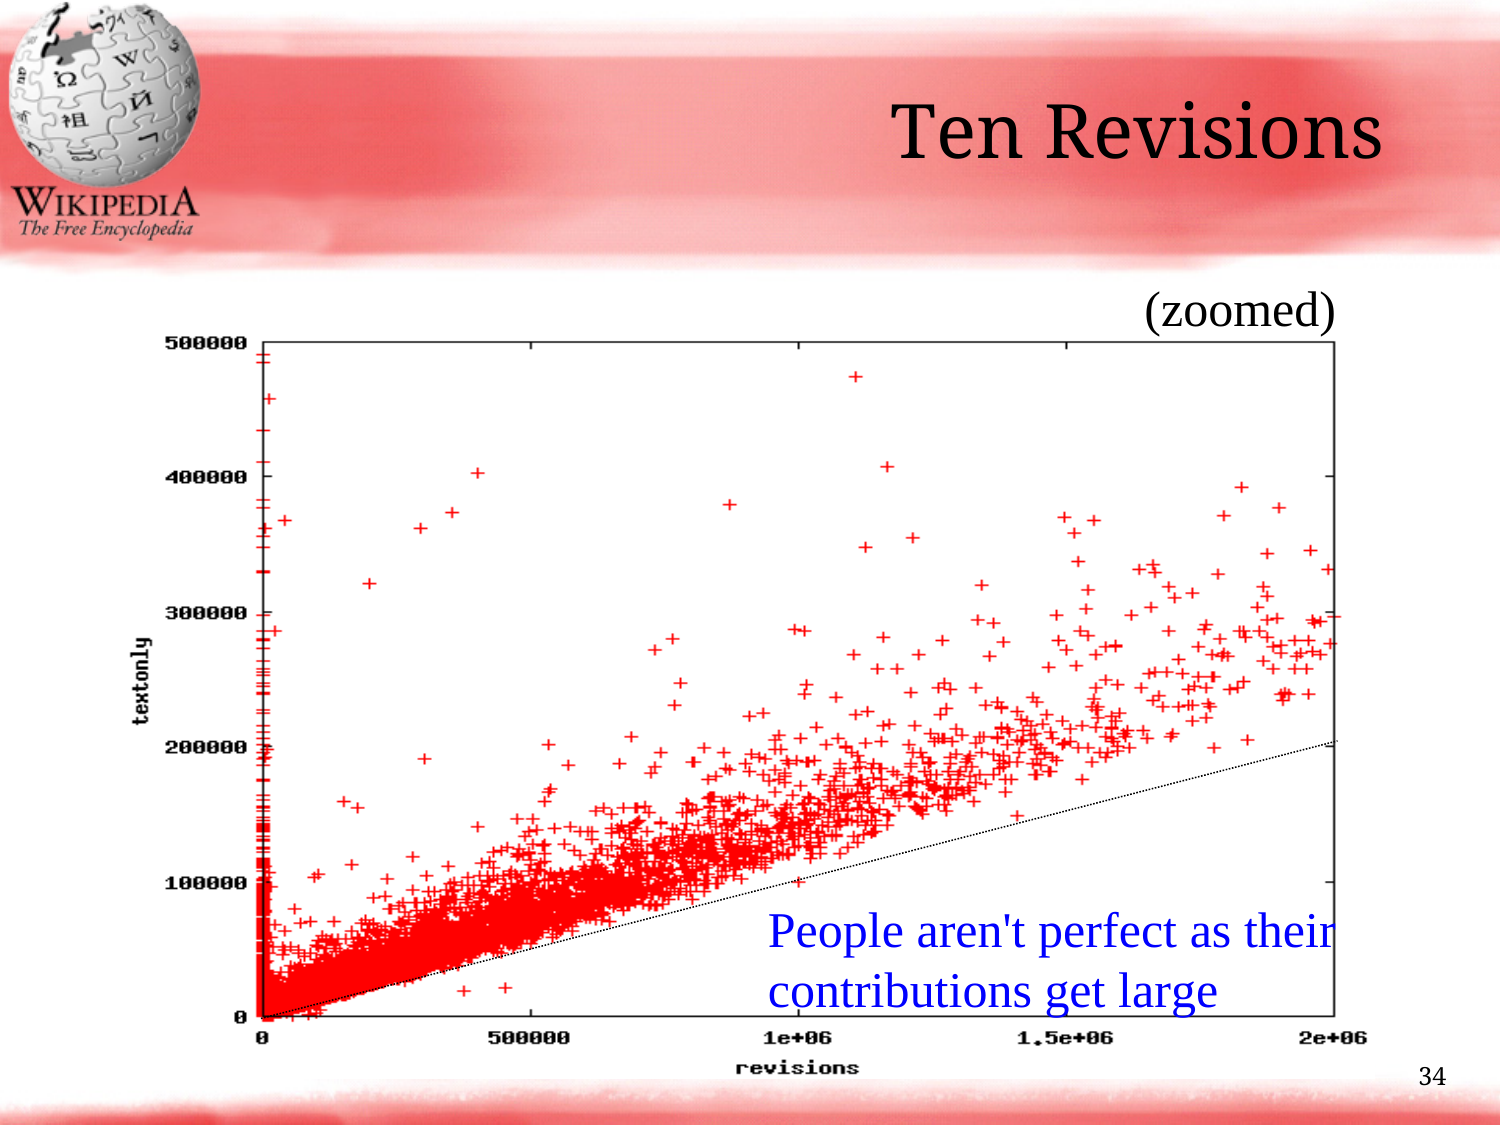

# Ten Revisions
(zoomed)‏
People aren't perfect as their contributions get large
34